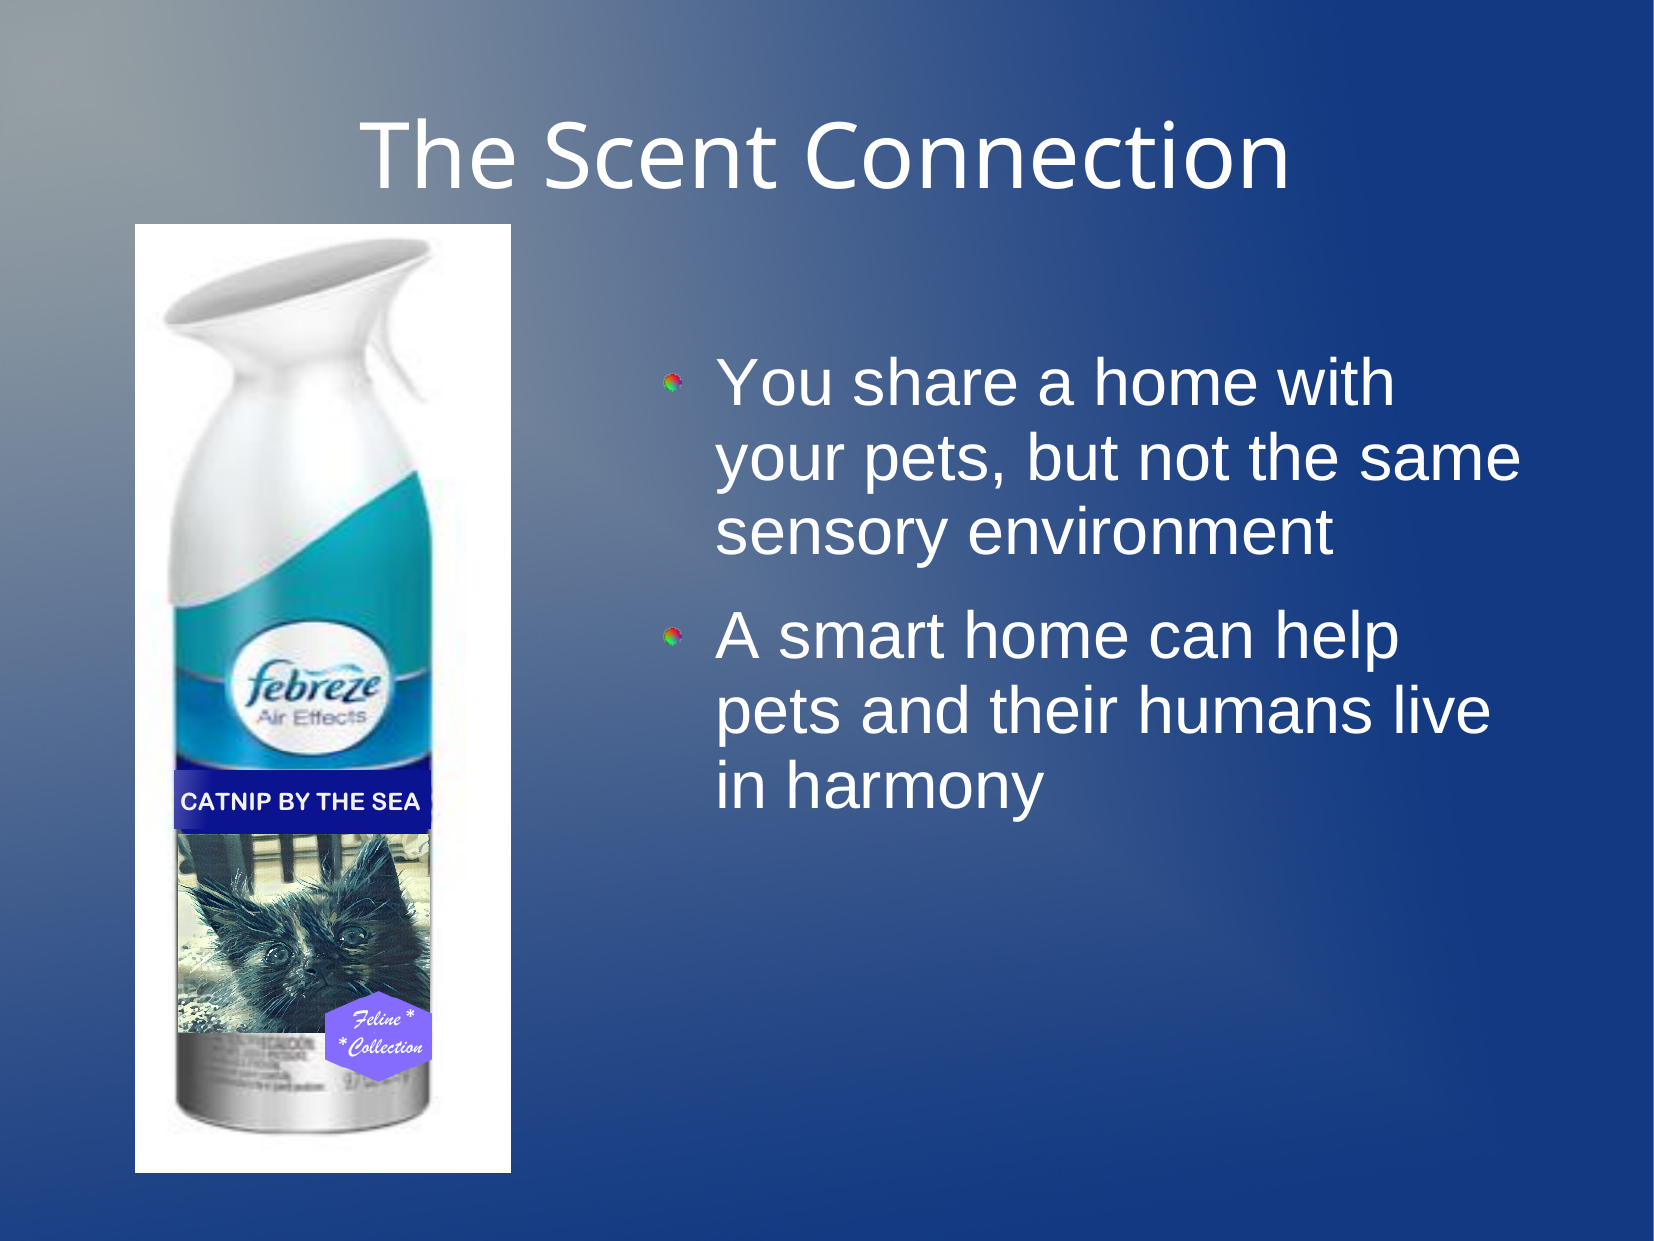

# The Scent Connection
You share a home with your pets, but not the same sensory environment
A smart home can help pets and their humans live in harmony